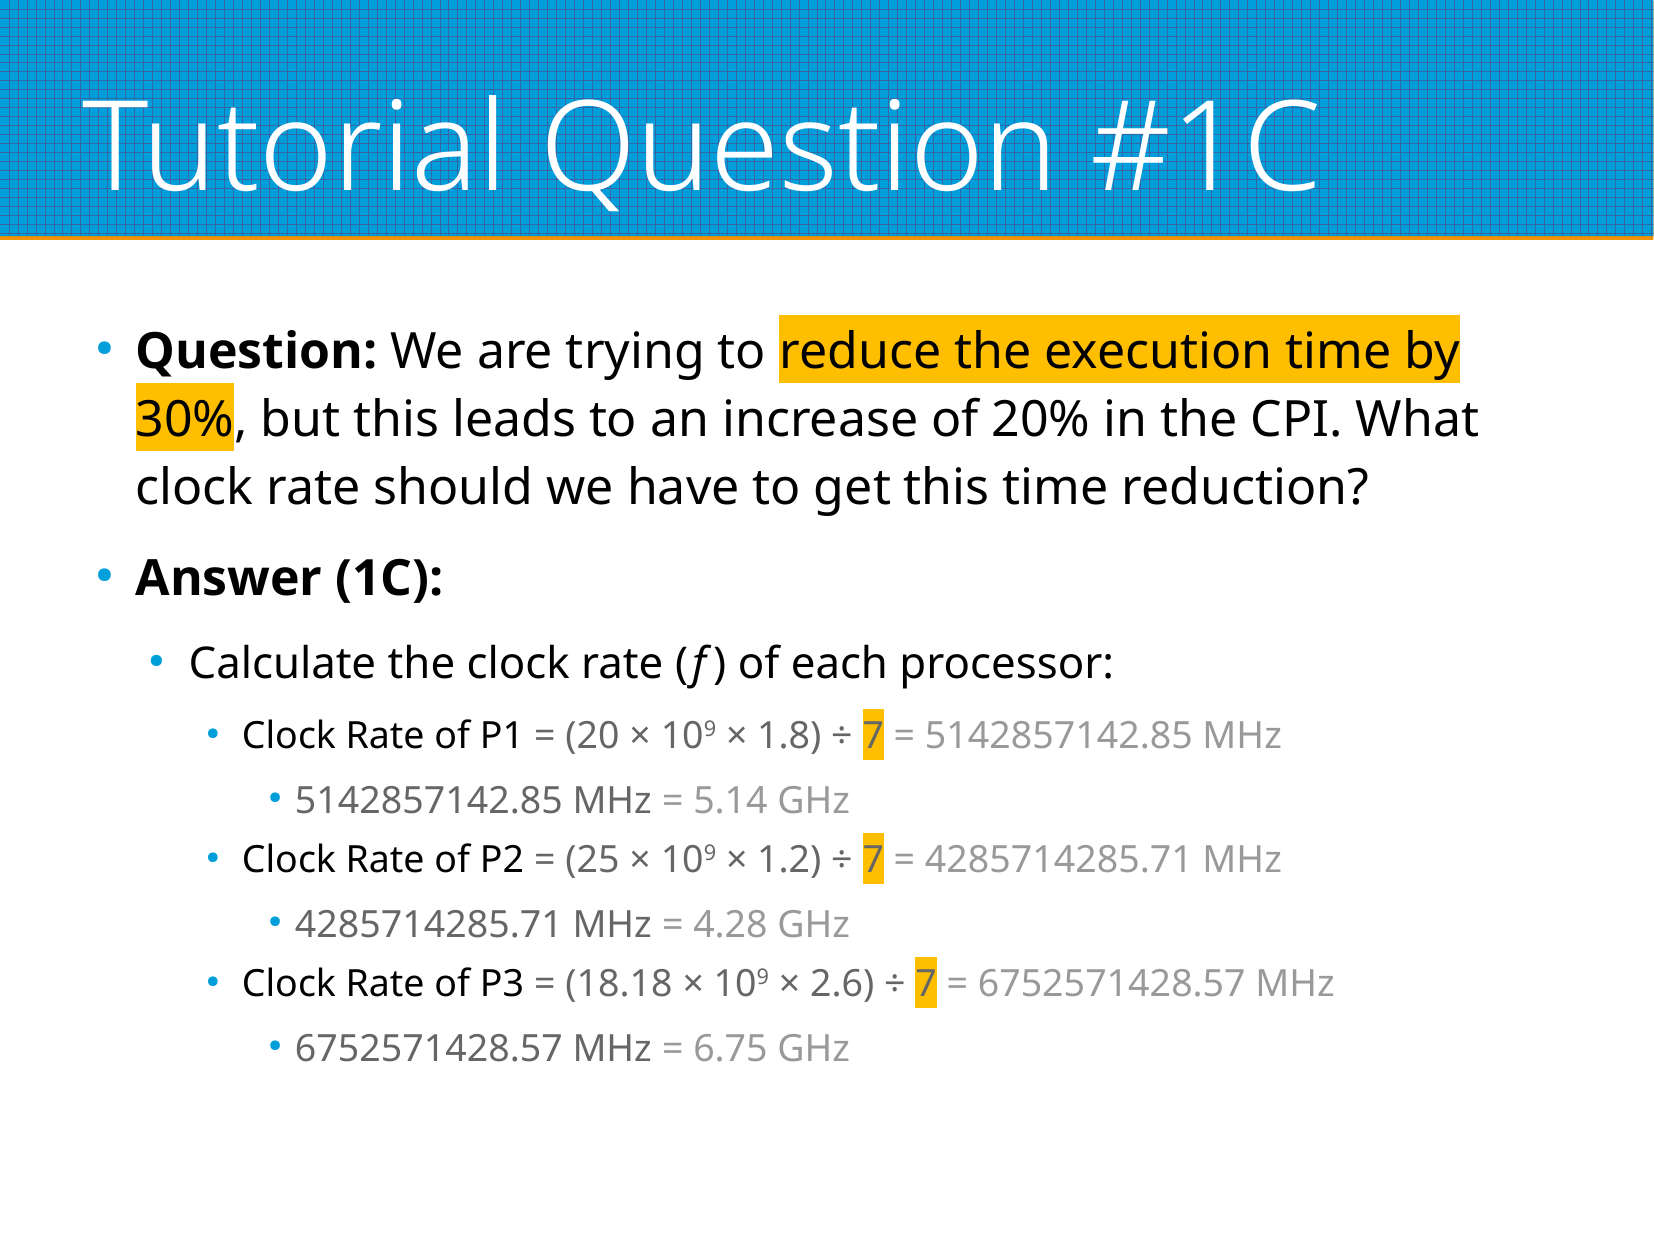

# Tutorial Question #1C
Question: We are trying to reduce the execution time by 30%, but this leads to an increase of 20% in the CPI. What clock rate should we have to get this time reduction?
Answer (1C):
Calculate the clock rate (f) of each processor:
Clock Rate of P1 = (20 × 109 × 1.8) ÷ 7 = 5142857142.85 MHz
5142857142.85 MHz = 5.14 GHz
Clock Rate of P2 = (25 × 109 × 1.2) ÷ 7 = 4285714285.71 MHz
4285714285.71 MHz = 4.28 GHz
Clock Rate of P3 = (18.18 × 109 × 2.6) ÷ 7 = 6752571428.57 MHz
6752571428.57 MHz = 6.75 GHz